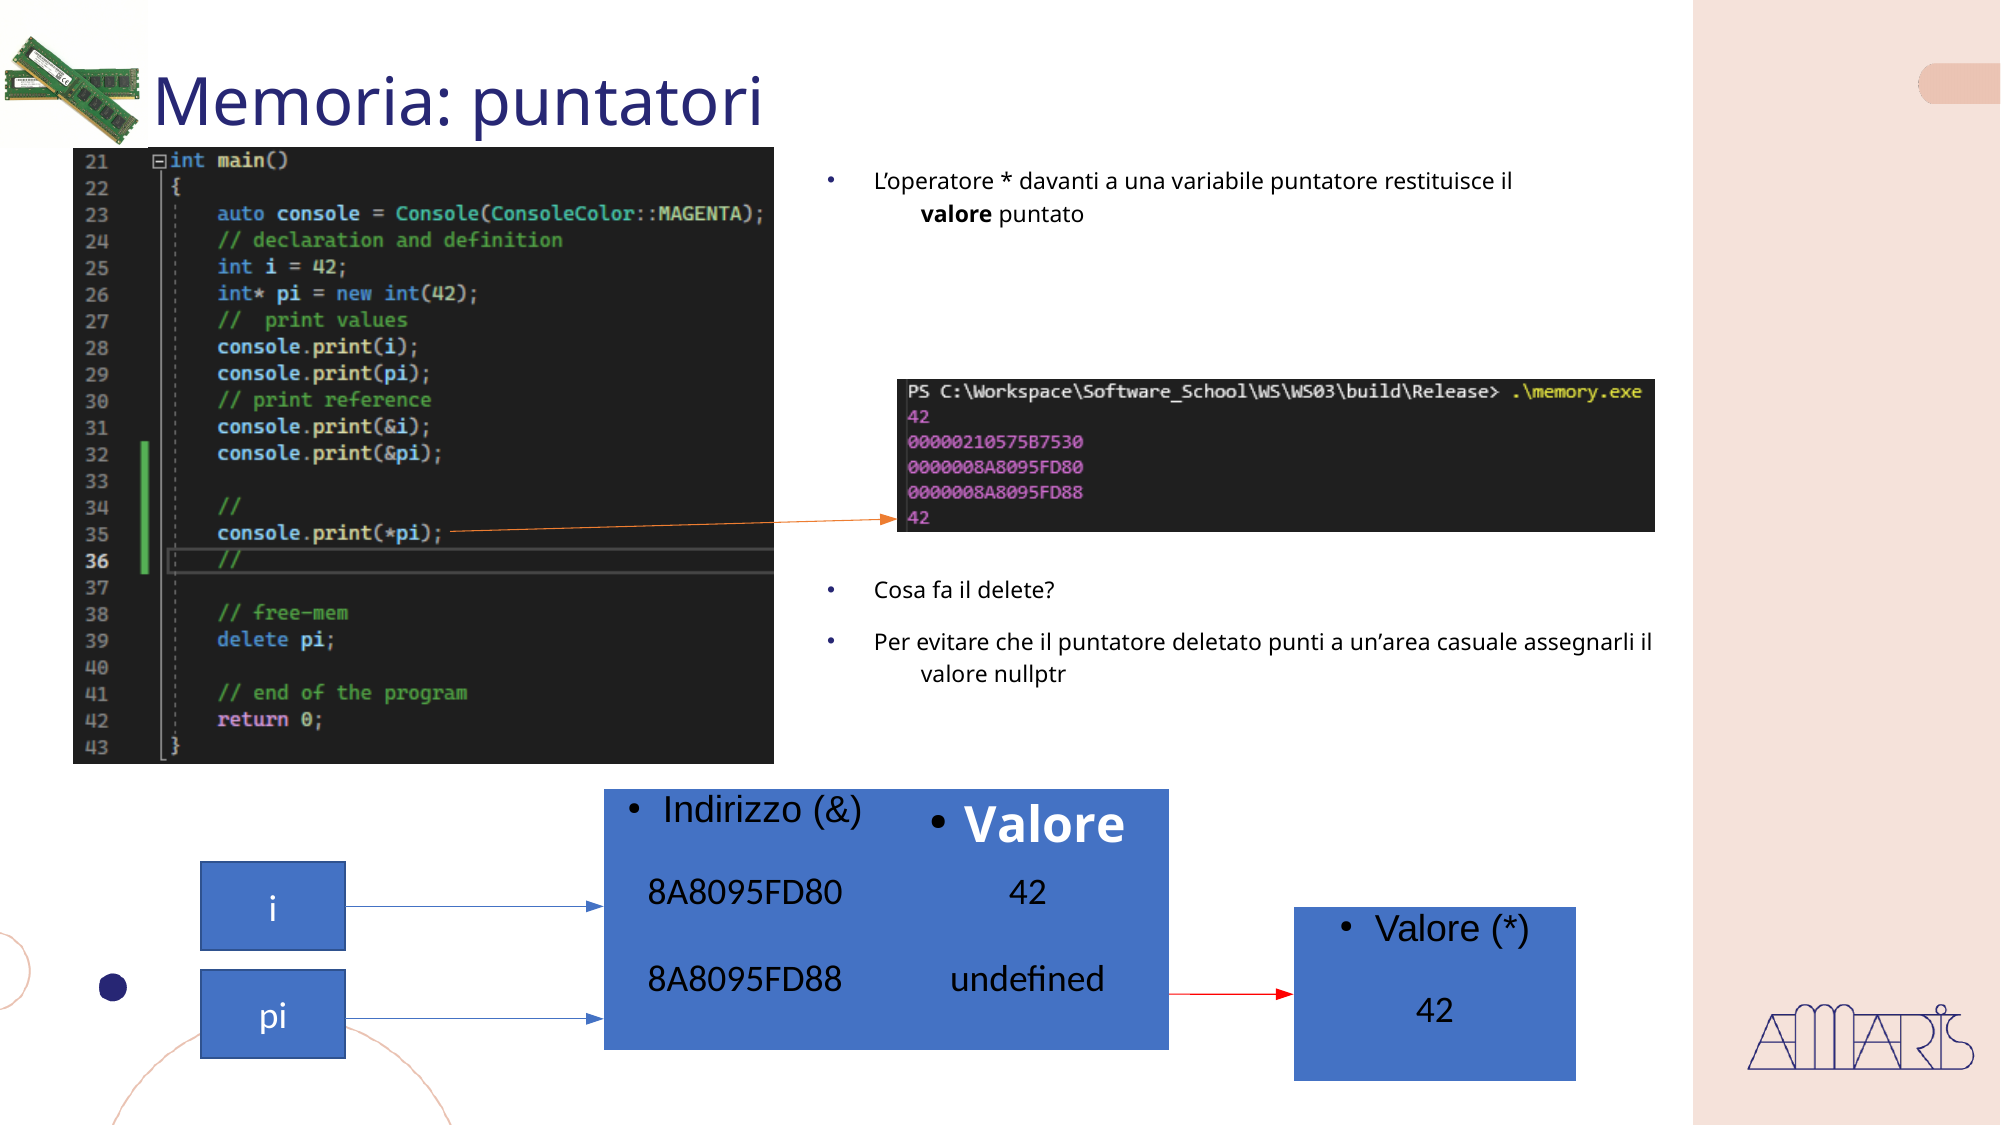

# Memoria: puntatori
L’operatore * davanti a una variabile puntatore restituisce il valore puntato
Cosa fa il delete?
Per evitare che il puntatore deletato punti a un’area casuale assegnarli il valore nullptr
| Indirizzo (&) | Valore |
| --- | --- |
| 8A8095FD80 | 42 |
| 8A8095FD88 | 210575B7530 |
| Indirizzo (&) | Valore |
| --- | --- |
| 8A8095FD80 | 42 |
| 8A8095FD88 | undefined |
i
| Valore (\*) |
| --- |
| 42 |
pi